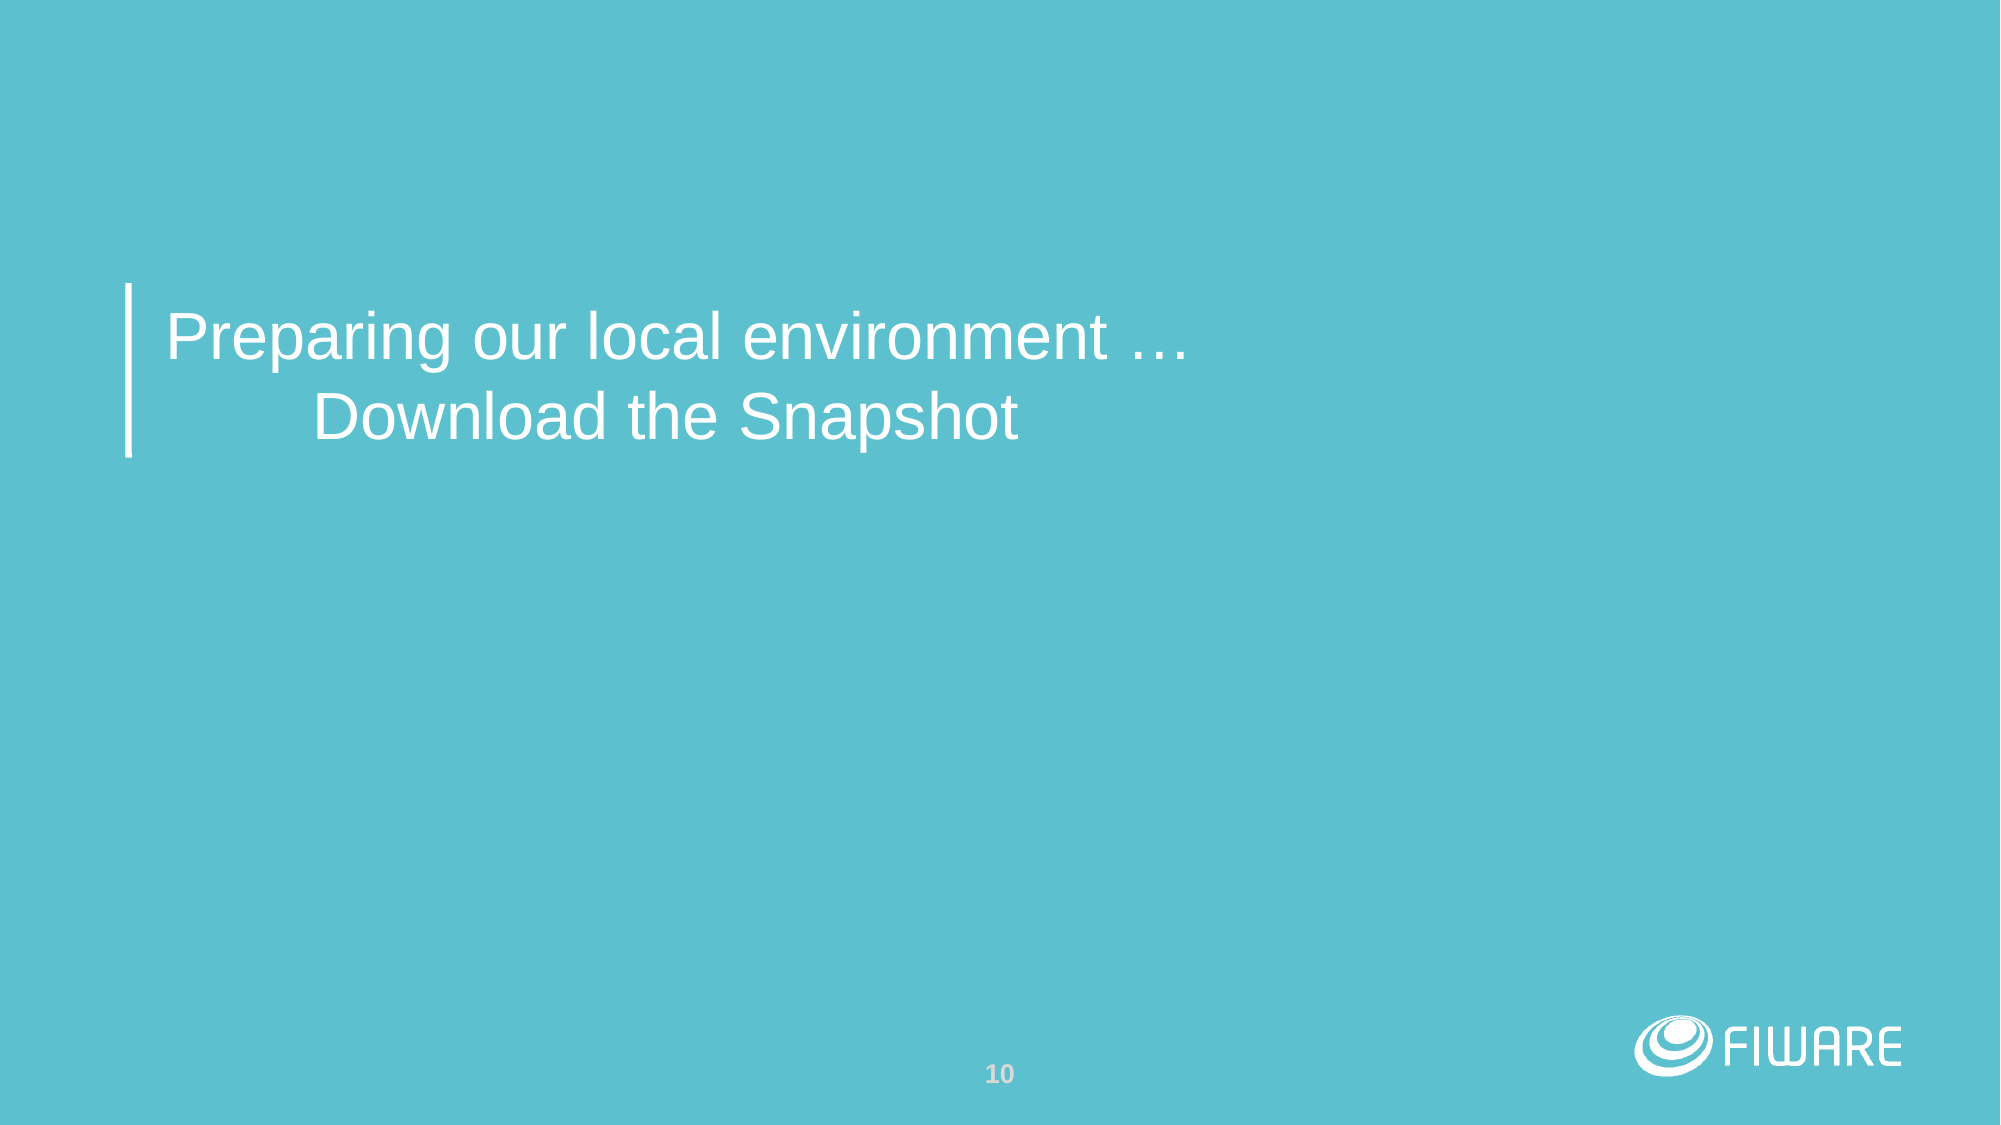

# Preparing our local environment … Download the Snapshot